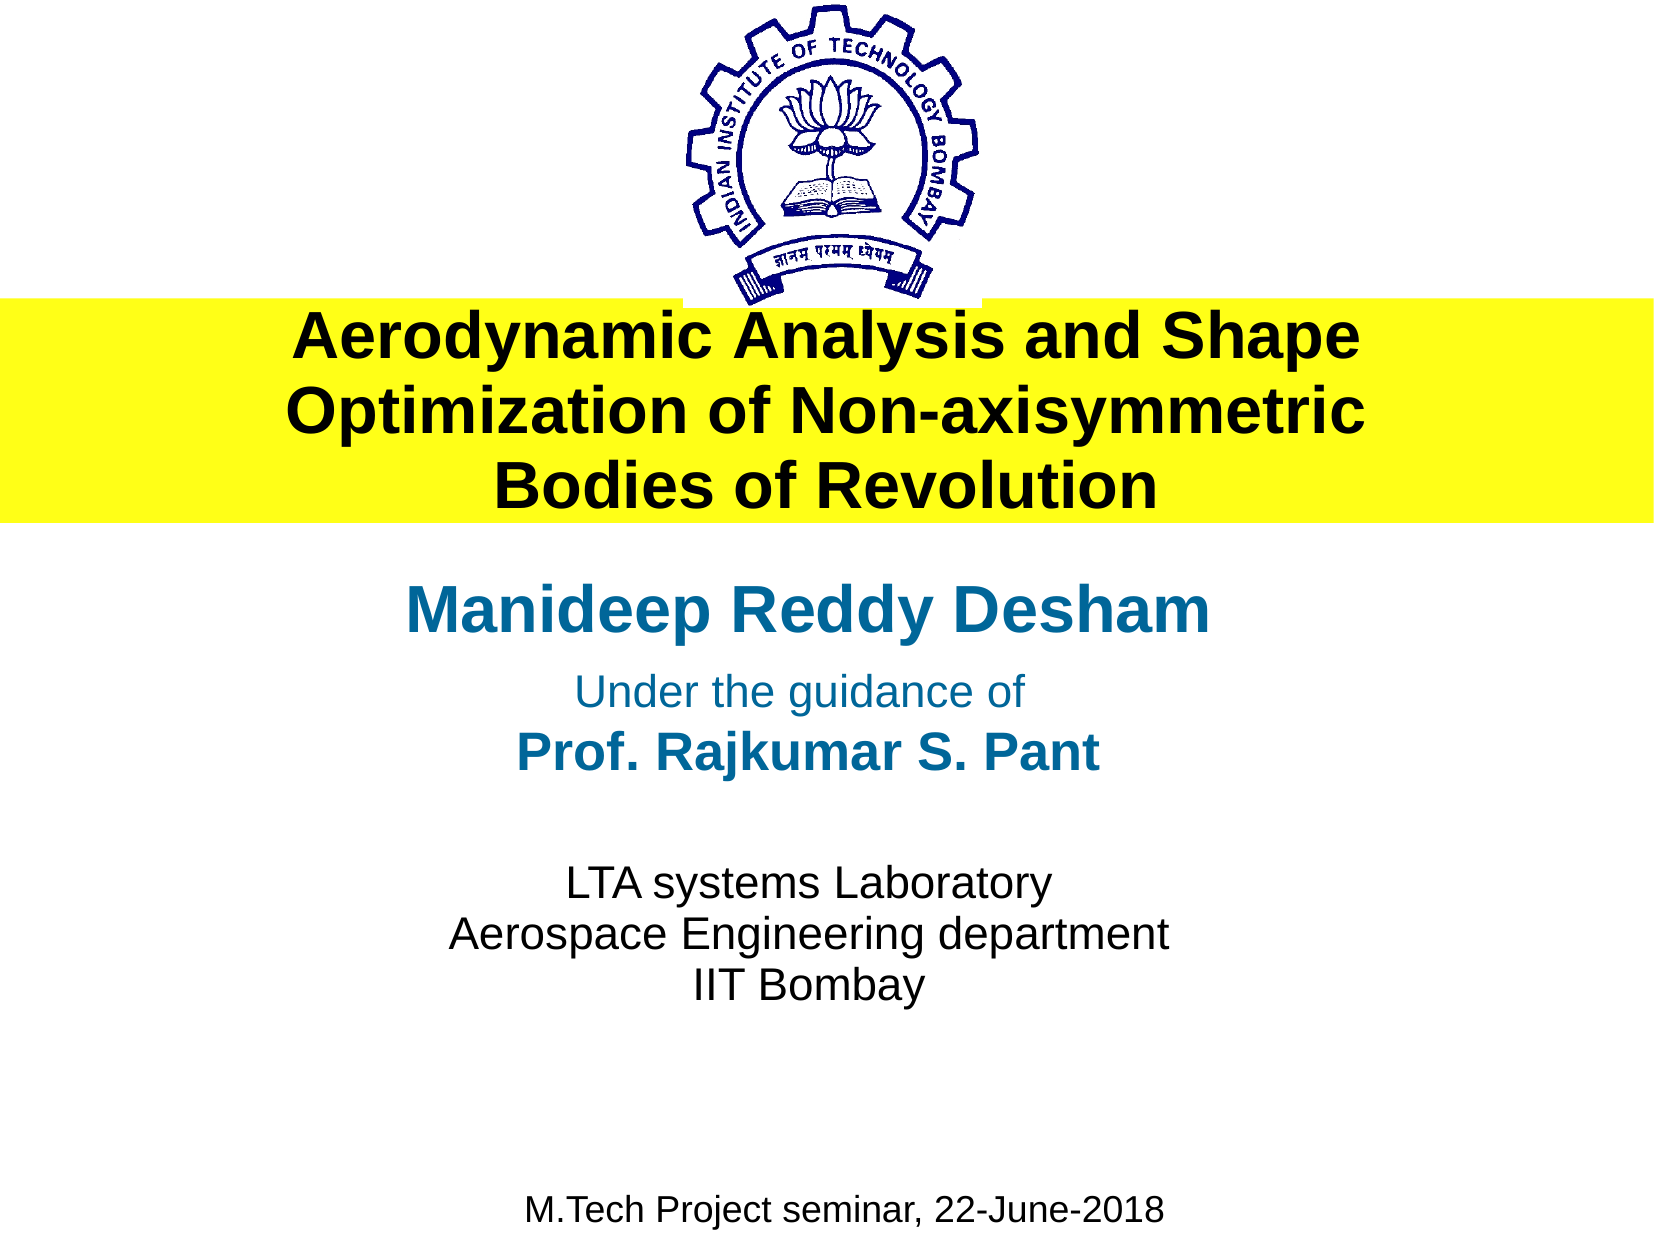

# Aerodynamic Analysis and Shape
Optimization of Non-axisymmetric
Bodies of Revolution
Manideep Reddy Desham
Under the guidance of
Prof. Rajkumar S. Pant
LTA systems Laboratory
Aerospace Engineering department
IIT Bombay
M.Tech Project seminar, 22-June-2018